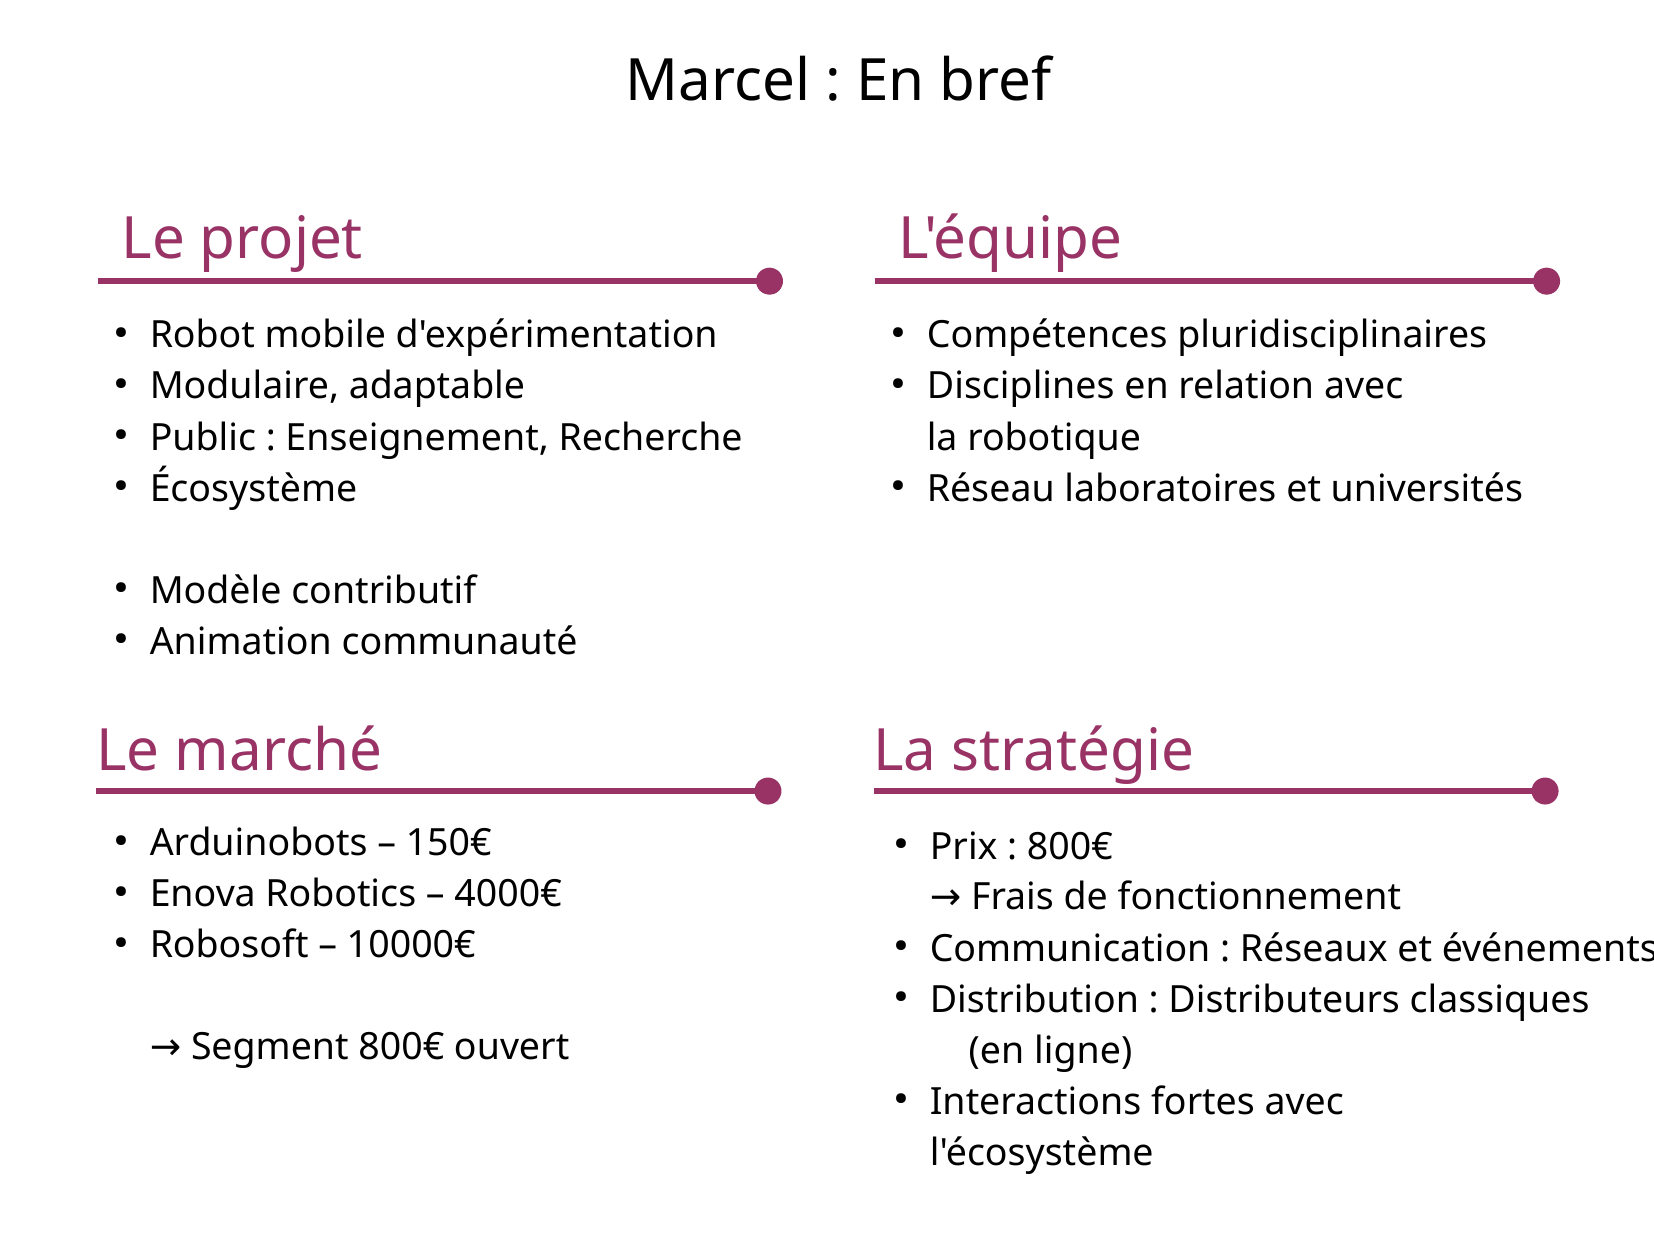

# Marcel : En bref
Le projet
L'équipe
Robot mobile d'expérimentation
Modulaire, adaptable
Public : Enseignement, Recherche
Écosystème
Modèle contributif
Animation communauté
Compétences pluridisciplinaires
Disciplines en relation avec
la robotique
Réseau laboratoires et universités
Le marché
La stratégie
Arduinobots – 150€
Enova Robotics – 4000€
Robosoft – 10000€
→ Segment 800€ ouvert
Prix : 800€
→ Frais de fonctionnement
Communication : Réseaux et événements
Distribution : Distributeurs classiques
 (en ligne)
Interactions fortes avec
l'écosystème